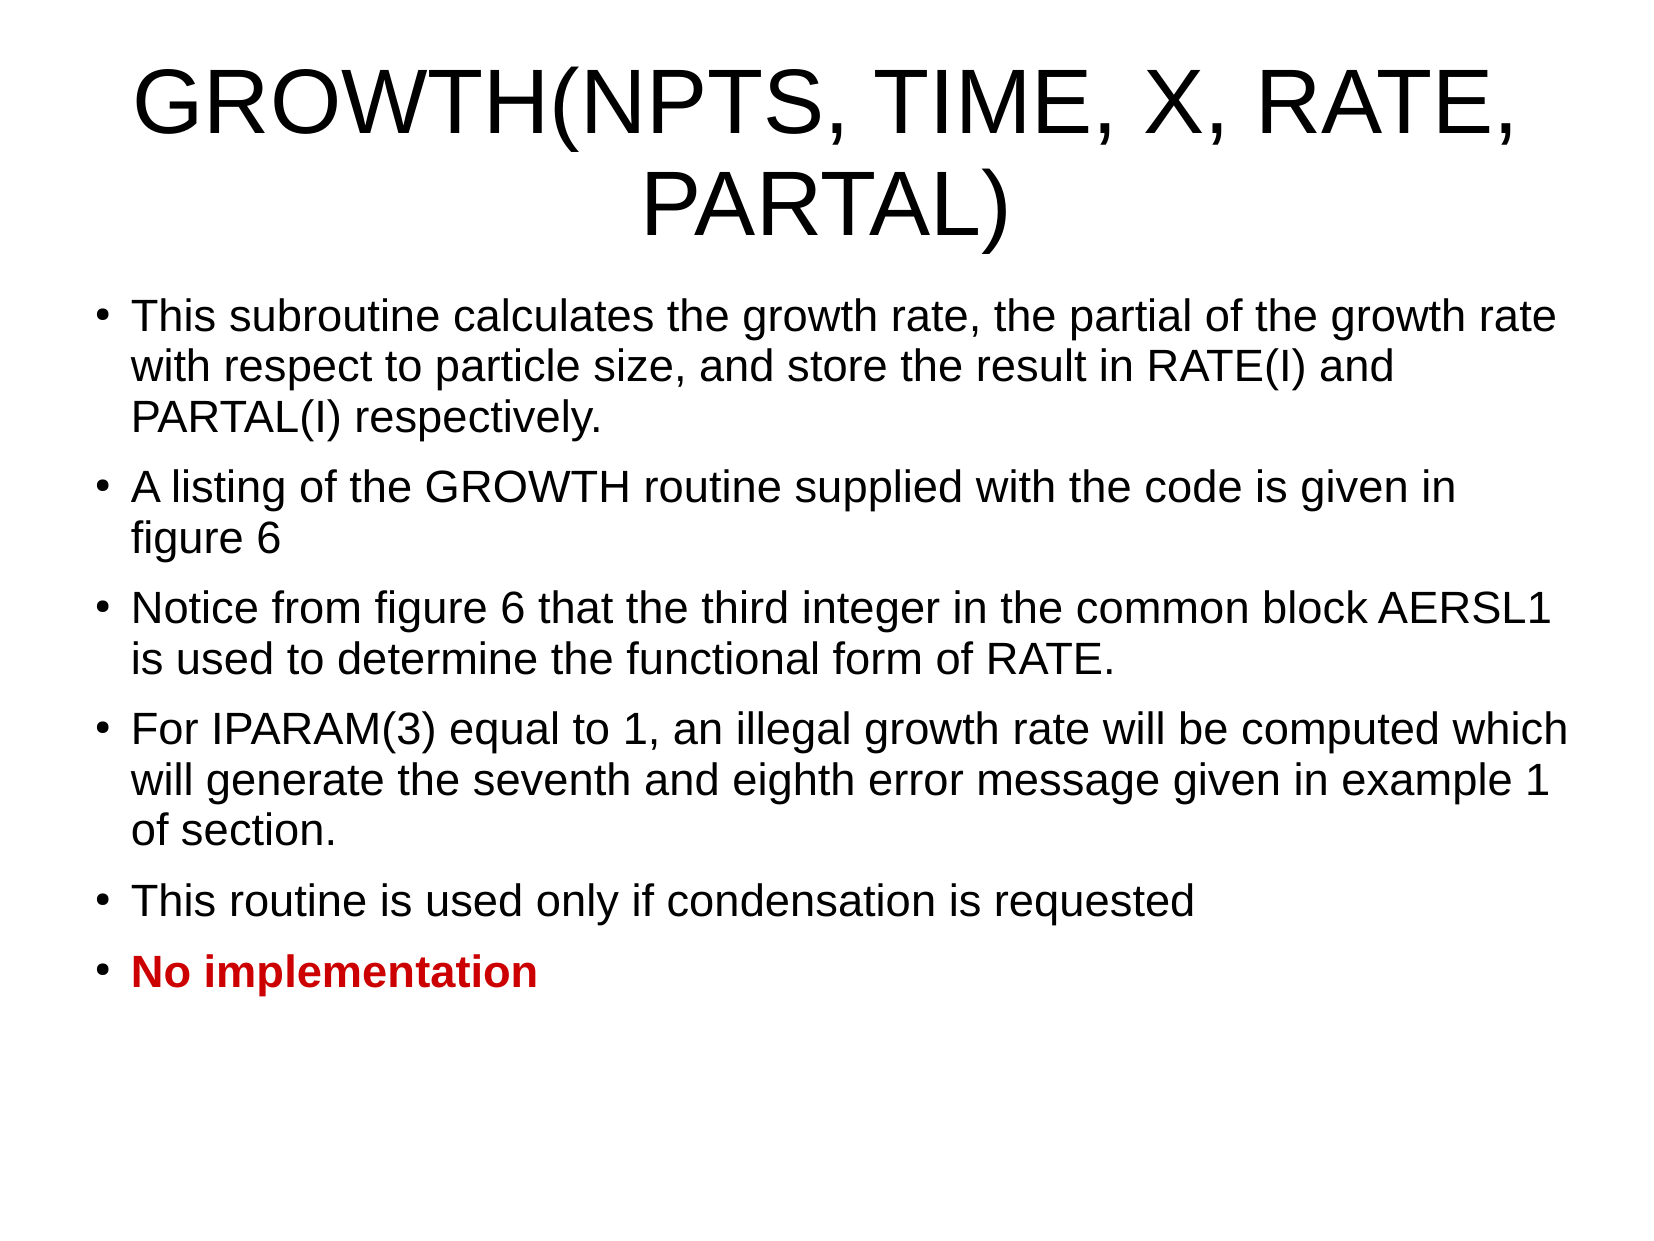

# GROWTH(NPTS, TIME, X, RATE, PARTAL)
This subroutine calculates the growth rate, the partial of the growth rate with respect to particle size, and store the result in RATE(I) and PARTAL(I) respectively.
A listing of the GROWTH routine supplied with the code is given in figure 6
Notice from figure 6 that the third integer in the common block AERSL1 is used to determine the functional form of RATE.
For IPARAM(3) equal to 1, an illegal growth rate will be computed which will generate the seventh and eighth error message given in example 1 of section.
This routine is used only if condensation is requested
No implementation